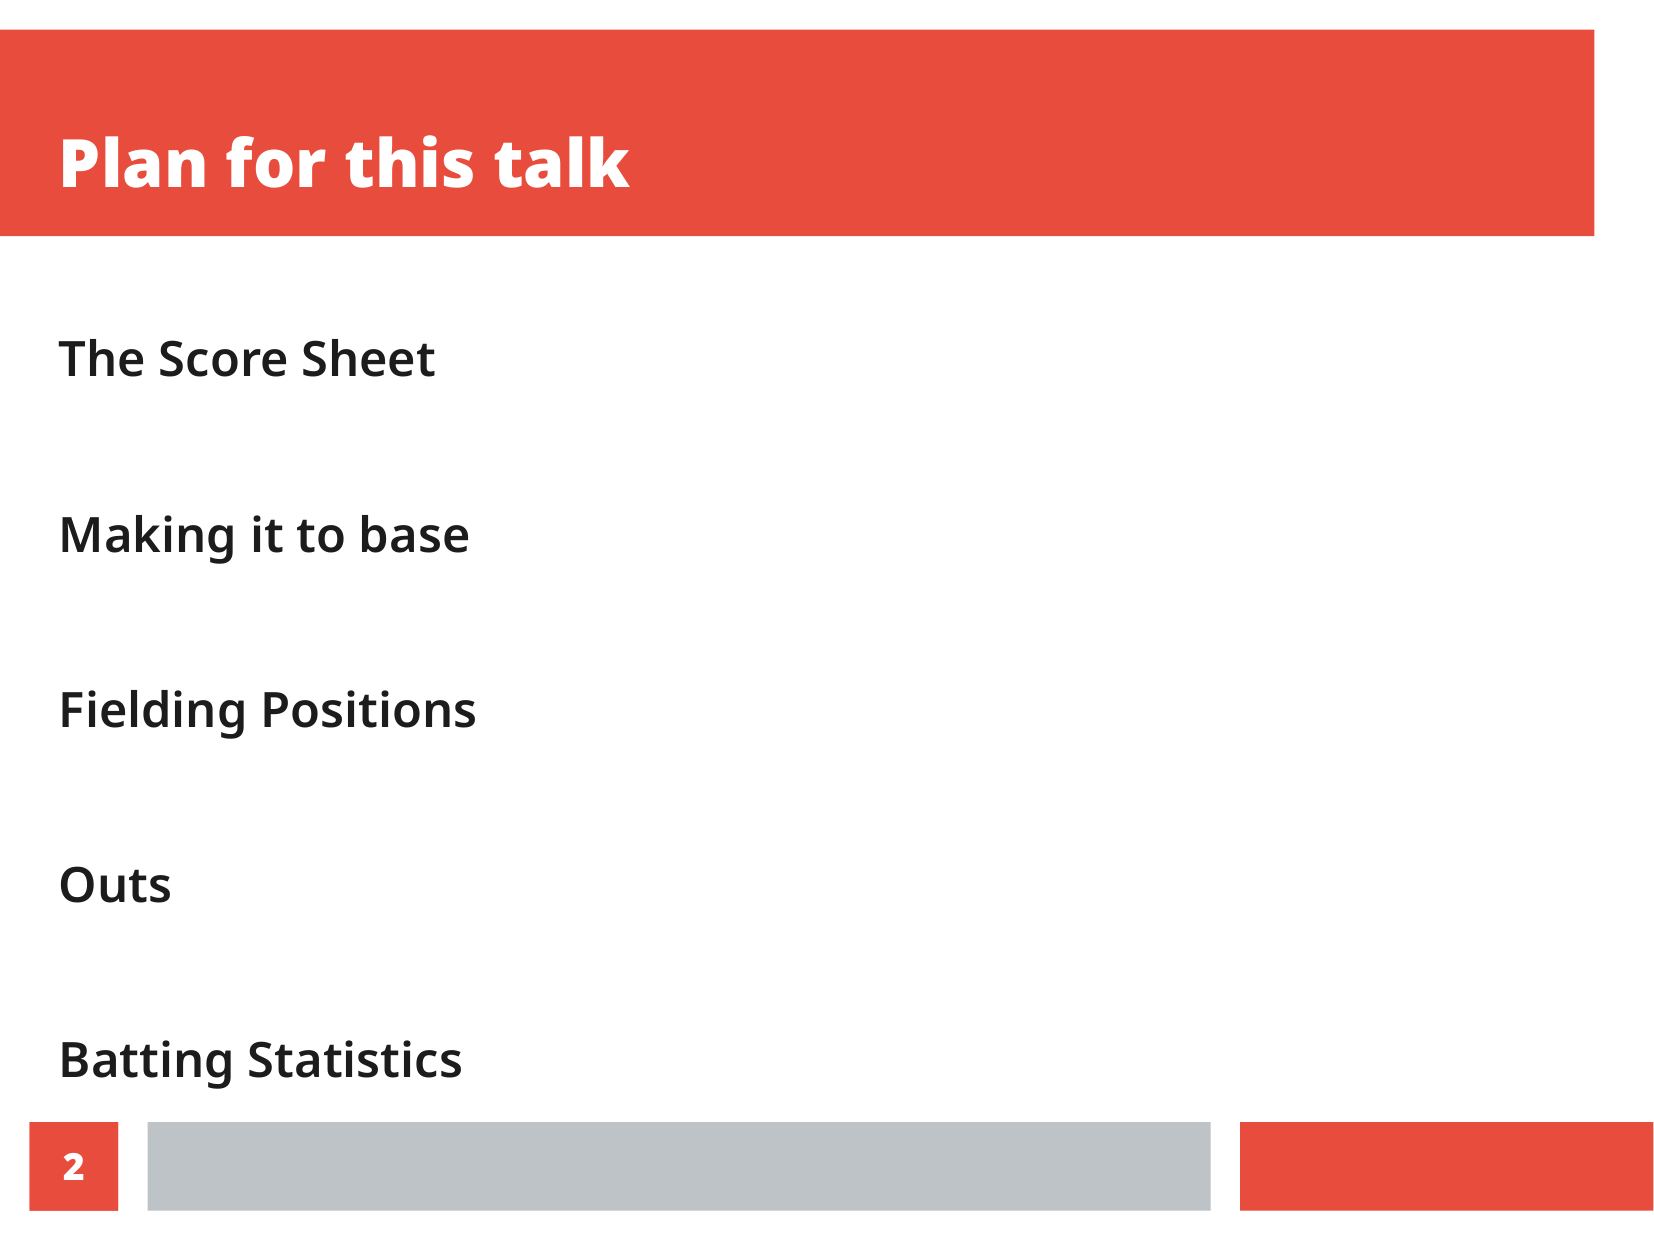

# Plan for this talk
The Score Sheet
Making it to base
Fielding Positions
Outs
Batting Statistics
2